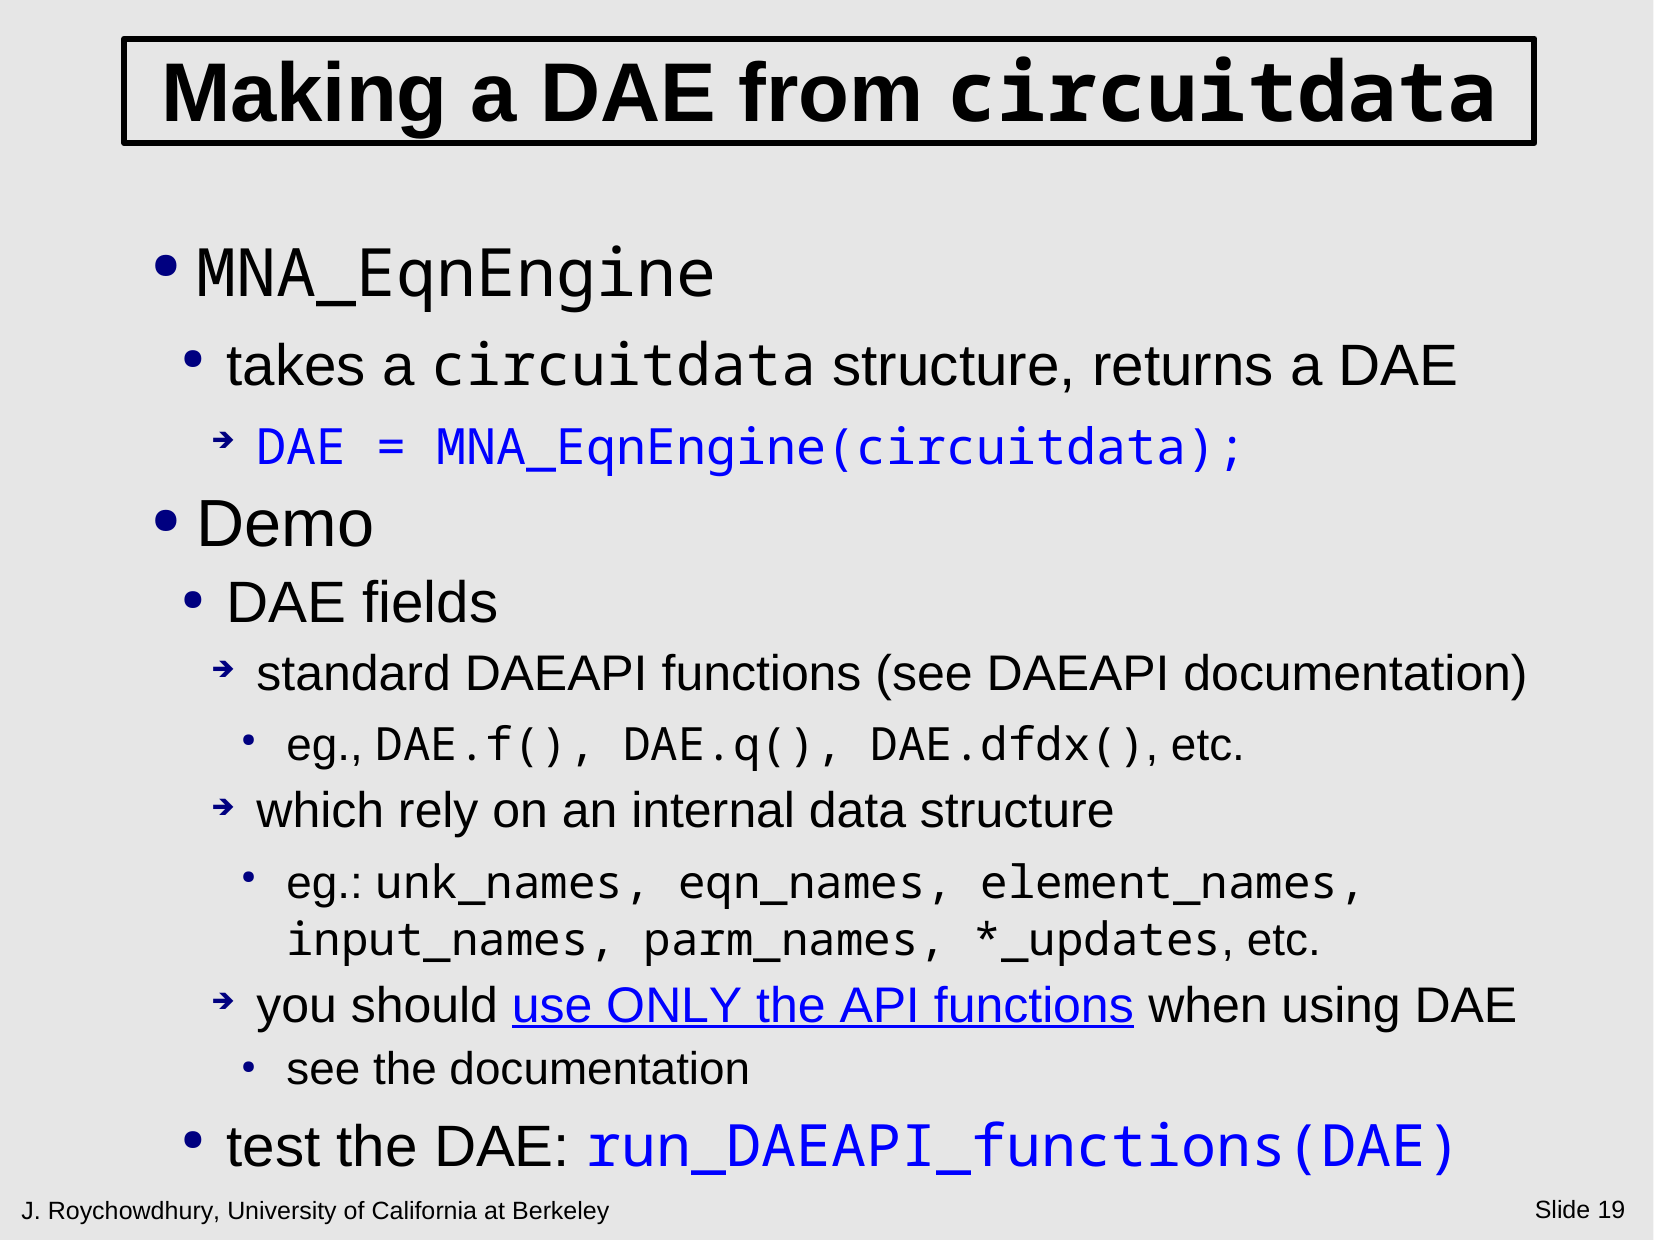

# Making a DAE from circuitdata
MNA_EqnEngine
takes a circuitdata structure, returns a DAE
DAE = MNA_EqnEngine(circuitdata);
Demo
DAE fields
standard DAEAPI functions (see DAEAPI documentation)
eg., DAE.f(), DAE.q(), DAE.dfdx(), etc.
which rely on an internal data structure
eg.: unk_names, eqn_names, element_names, input_names, parm_names, *_updates, etc.
you should use ONLY the API functions when using DAE
see the documentation
test the DAE: run_DAEAPI_functions(DAE)